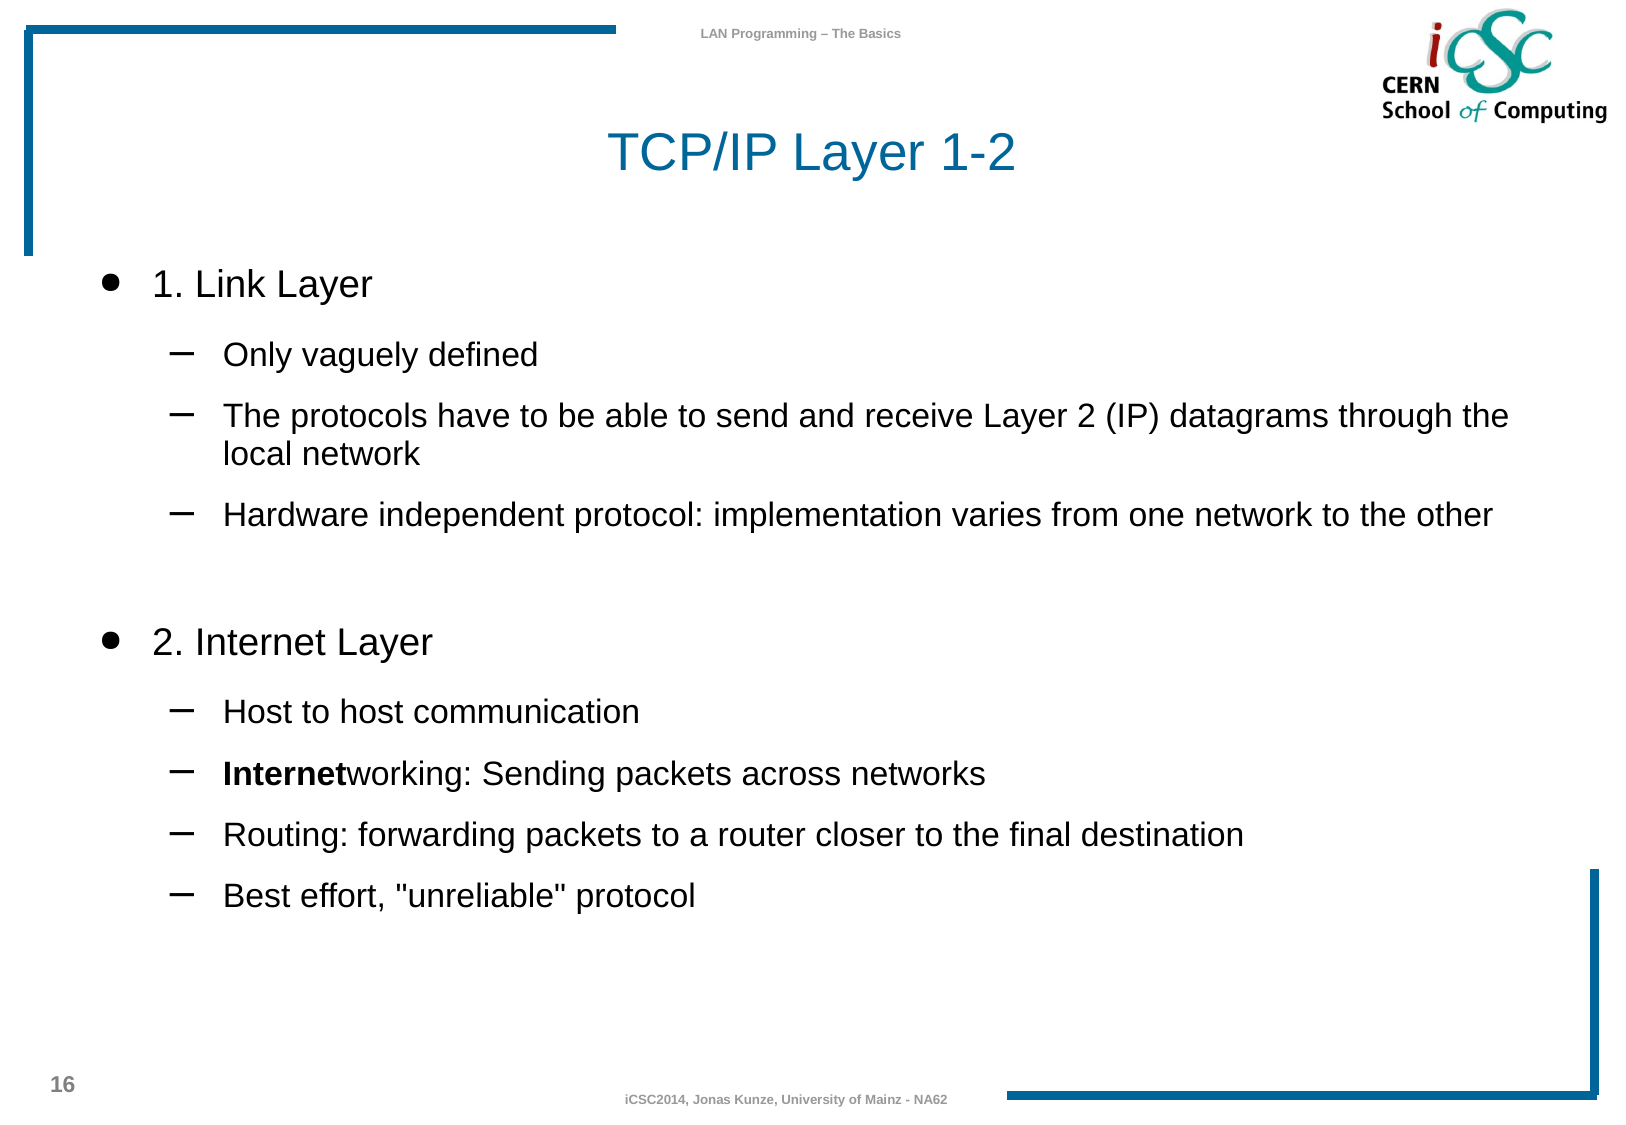

# TCP/IP Layer 1-2
1. Link Layer
Only vaguely defined
The protocols have to be able to send and receive Layer 2 (IP) datagrams through the local network
Hardware independent protocol: implementation varies from one network to the other
2. Internet Layer
Host to host communication
Internetworking: Sending packets across networks
Routing: forwarding packets to a router closer to the final destination
Best effort, "unreliable" protocol